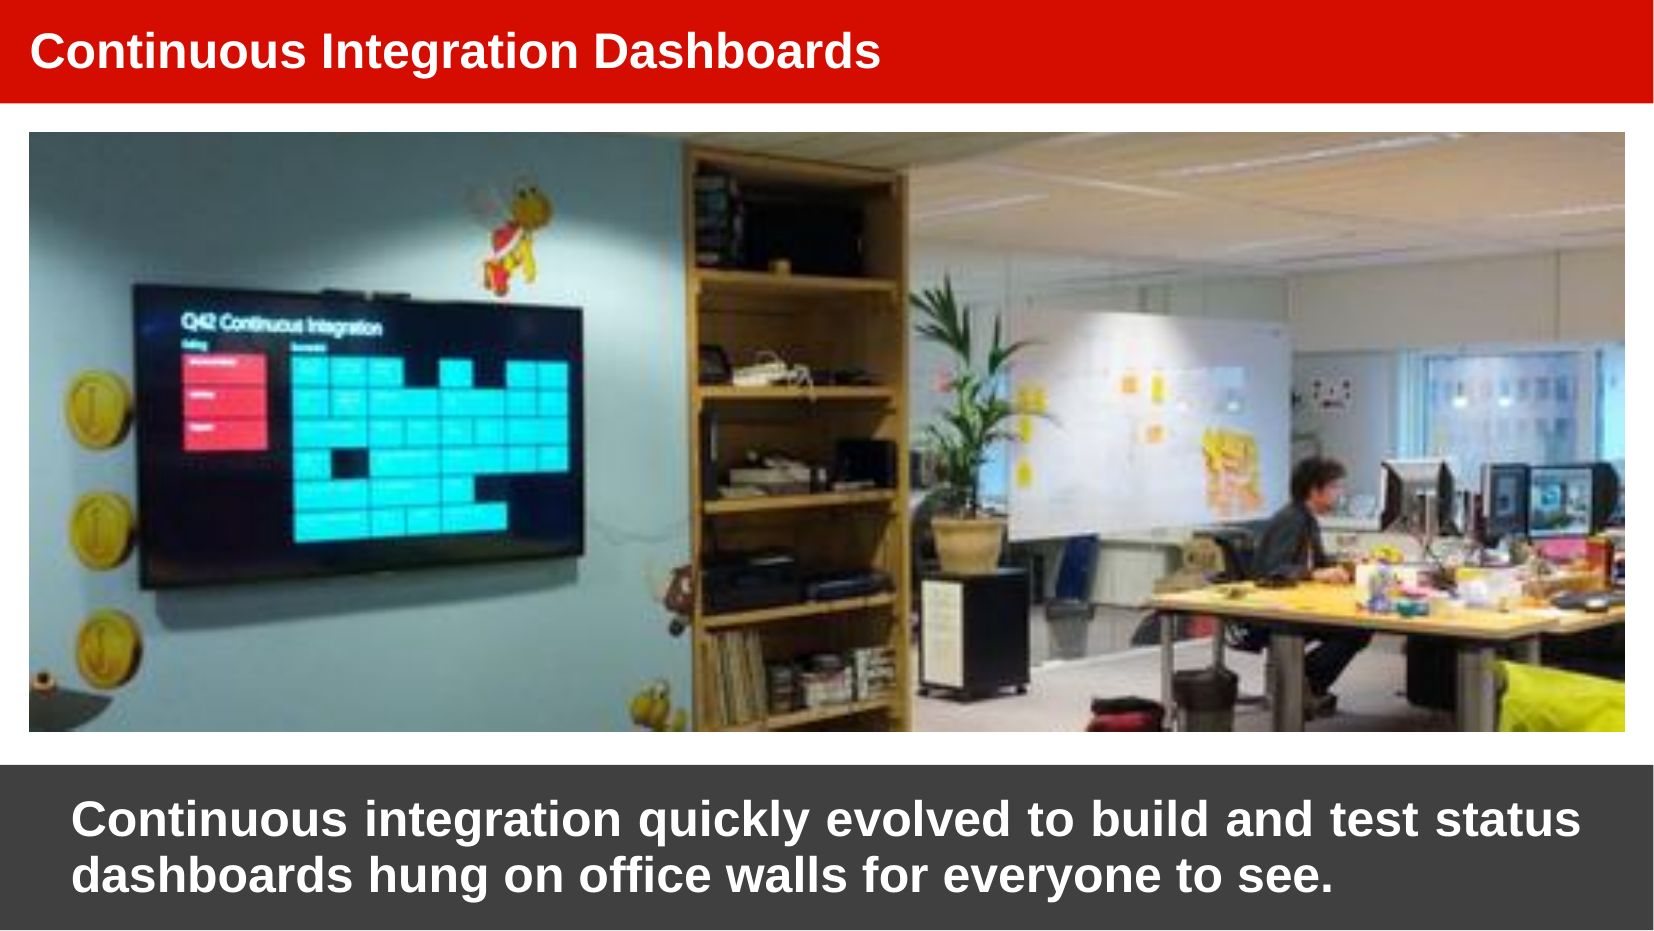

# Continuous Integration Dashboards
Continuous integration quickly evolved to build and test status dashboards hung on office walls for everyone to see.
The AMOS Project
9
© 2021 Dirk Riehle - Some Rights Reserved